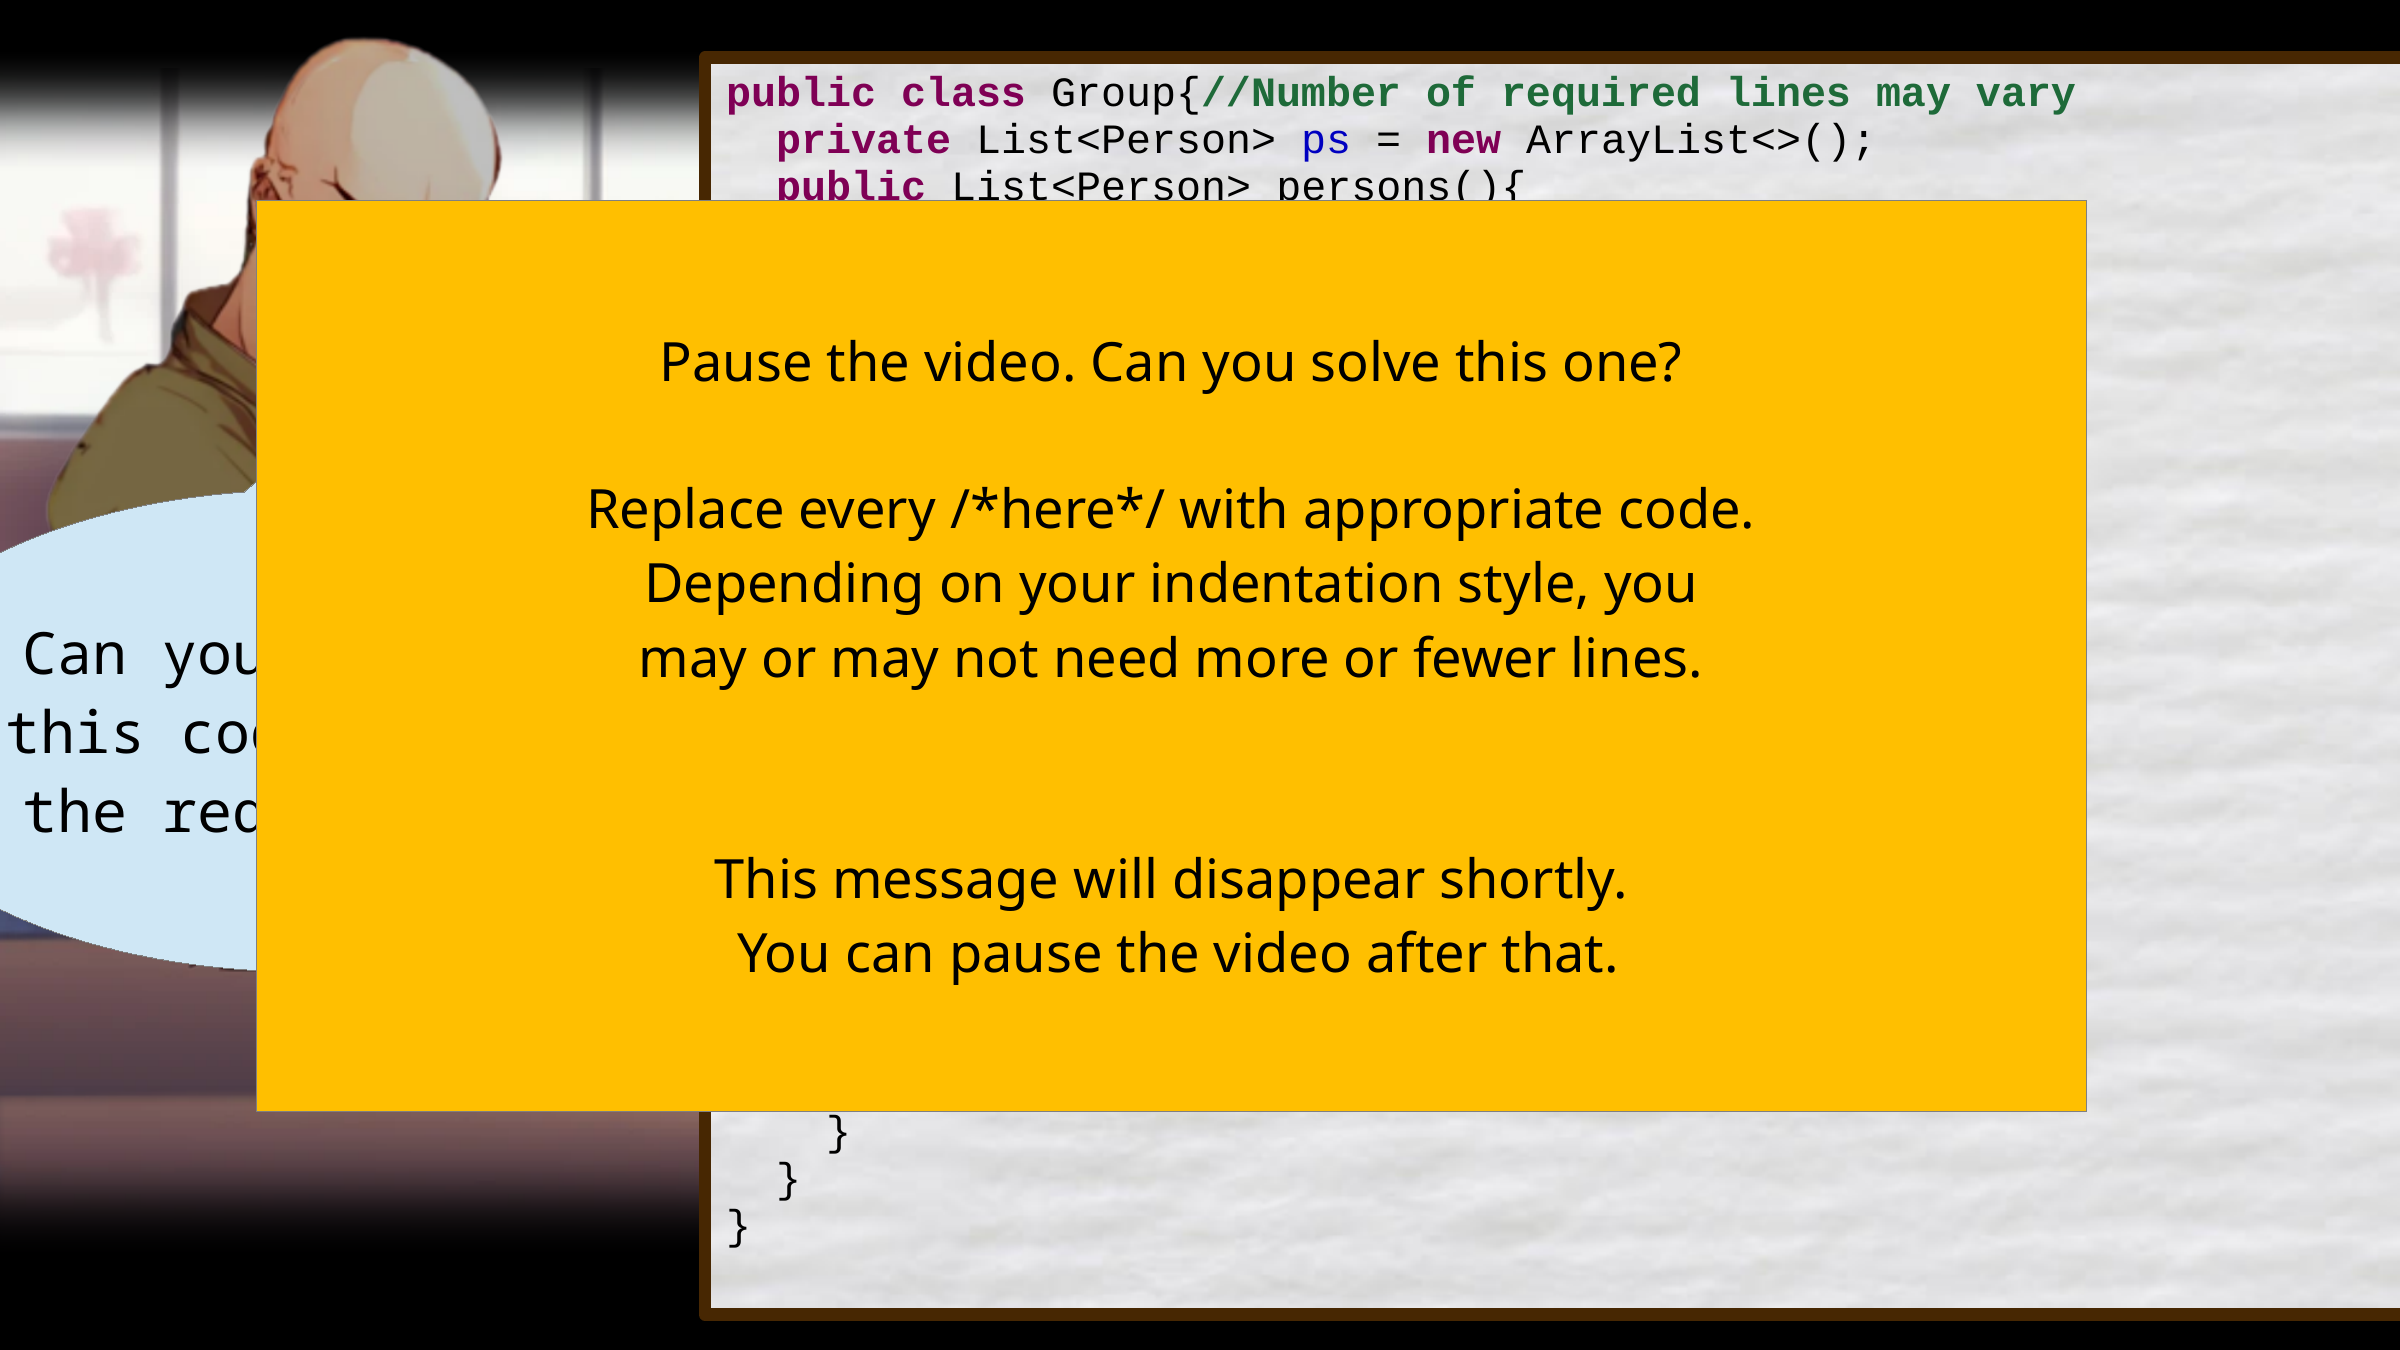

public class Group{//Number of required lines may vary
 private List<Person> ps = new ArrayList<>();
 public List<Person> persons(){
 /*here*/
 }
 public void addPerson(/*here*/){ /*here*/ }
 /*here*/ void checkInGroup(Person p){
 if(!ps.contains(p)){ throw new Error(".."); }
 }
 public void connect(Person p1, Person p2){
 /*here*/
 /*here*/
 /*here*/
 /*here*/
 }
 /*here*/ class Person{
 private String name;
 public String name(){ /*here*/ }
 /*here*/ Person(String name){ this.name=name; }
 private List<Person> friends = new ArrayList<>();
 public List<Person> friends(){
 /*here*/
 }
 }
}
Pause the video. Can you solve this one?
Replace every /*here*/ with appropriate code.
Depending on your indentation style, you
may or may not need more or fewer lines.
This message will disappear shortly.
 You can pause the video after that.
Can you complete
 this code to satisfy
 the requirements?